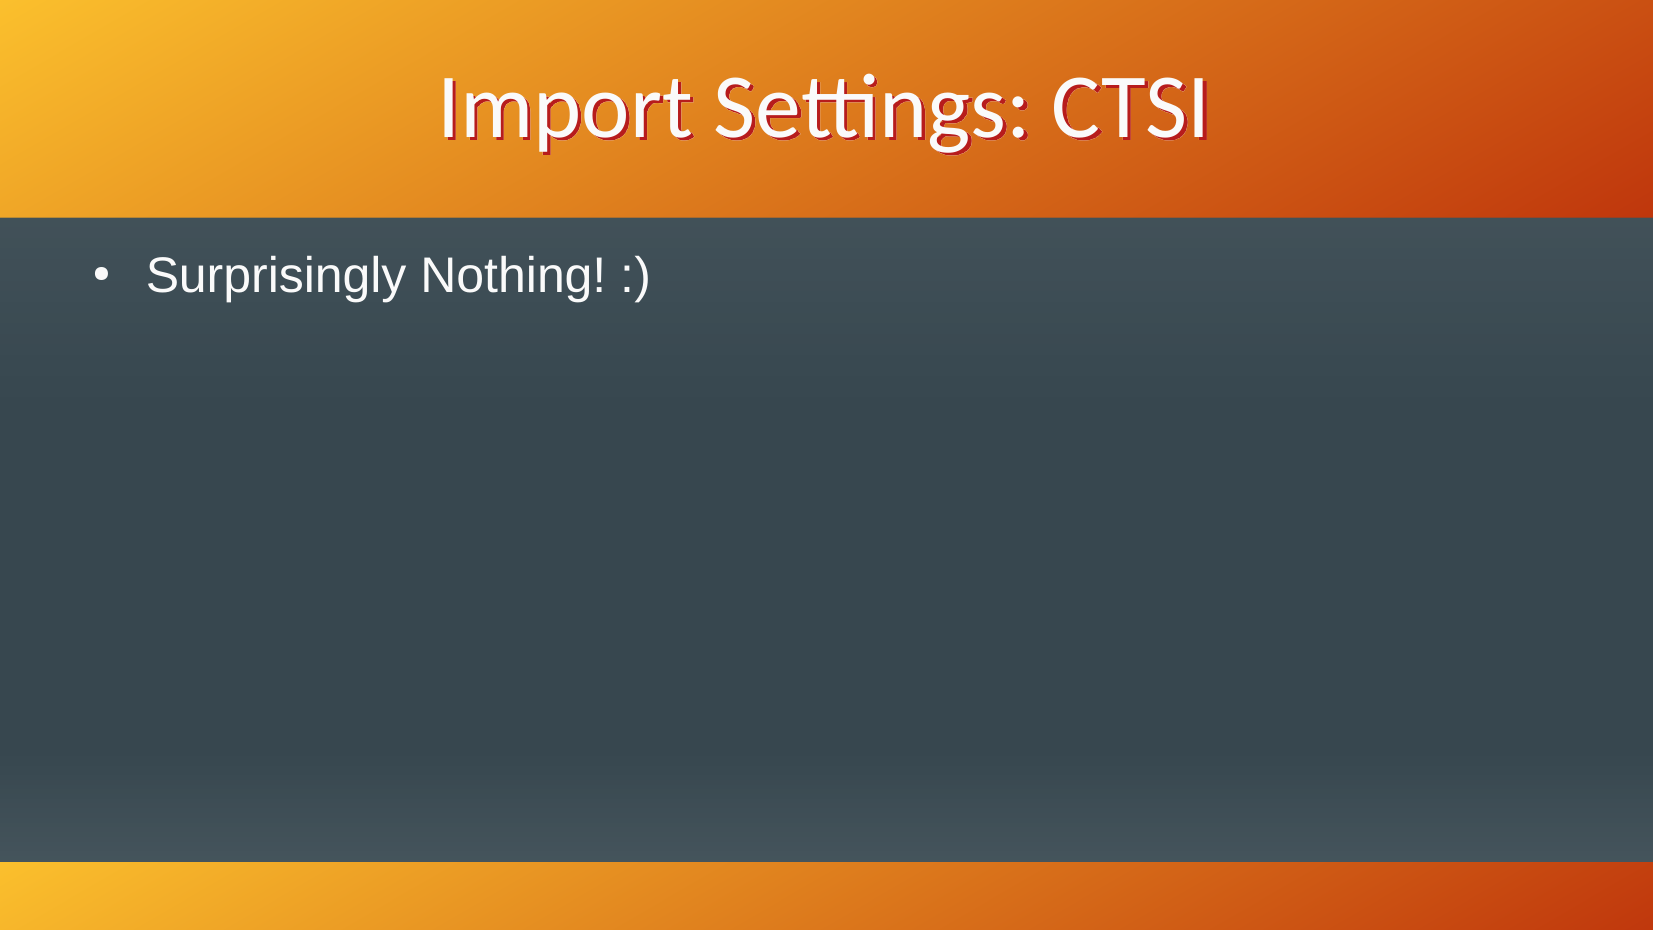

# Import Settings: CTSI
Surprisingly Nothing! :)